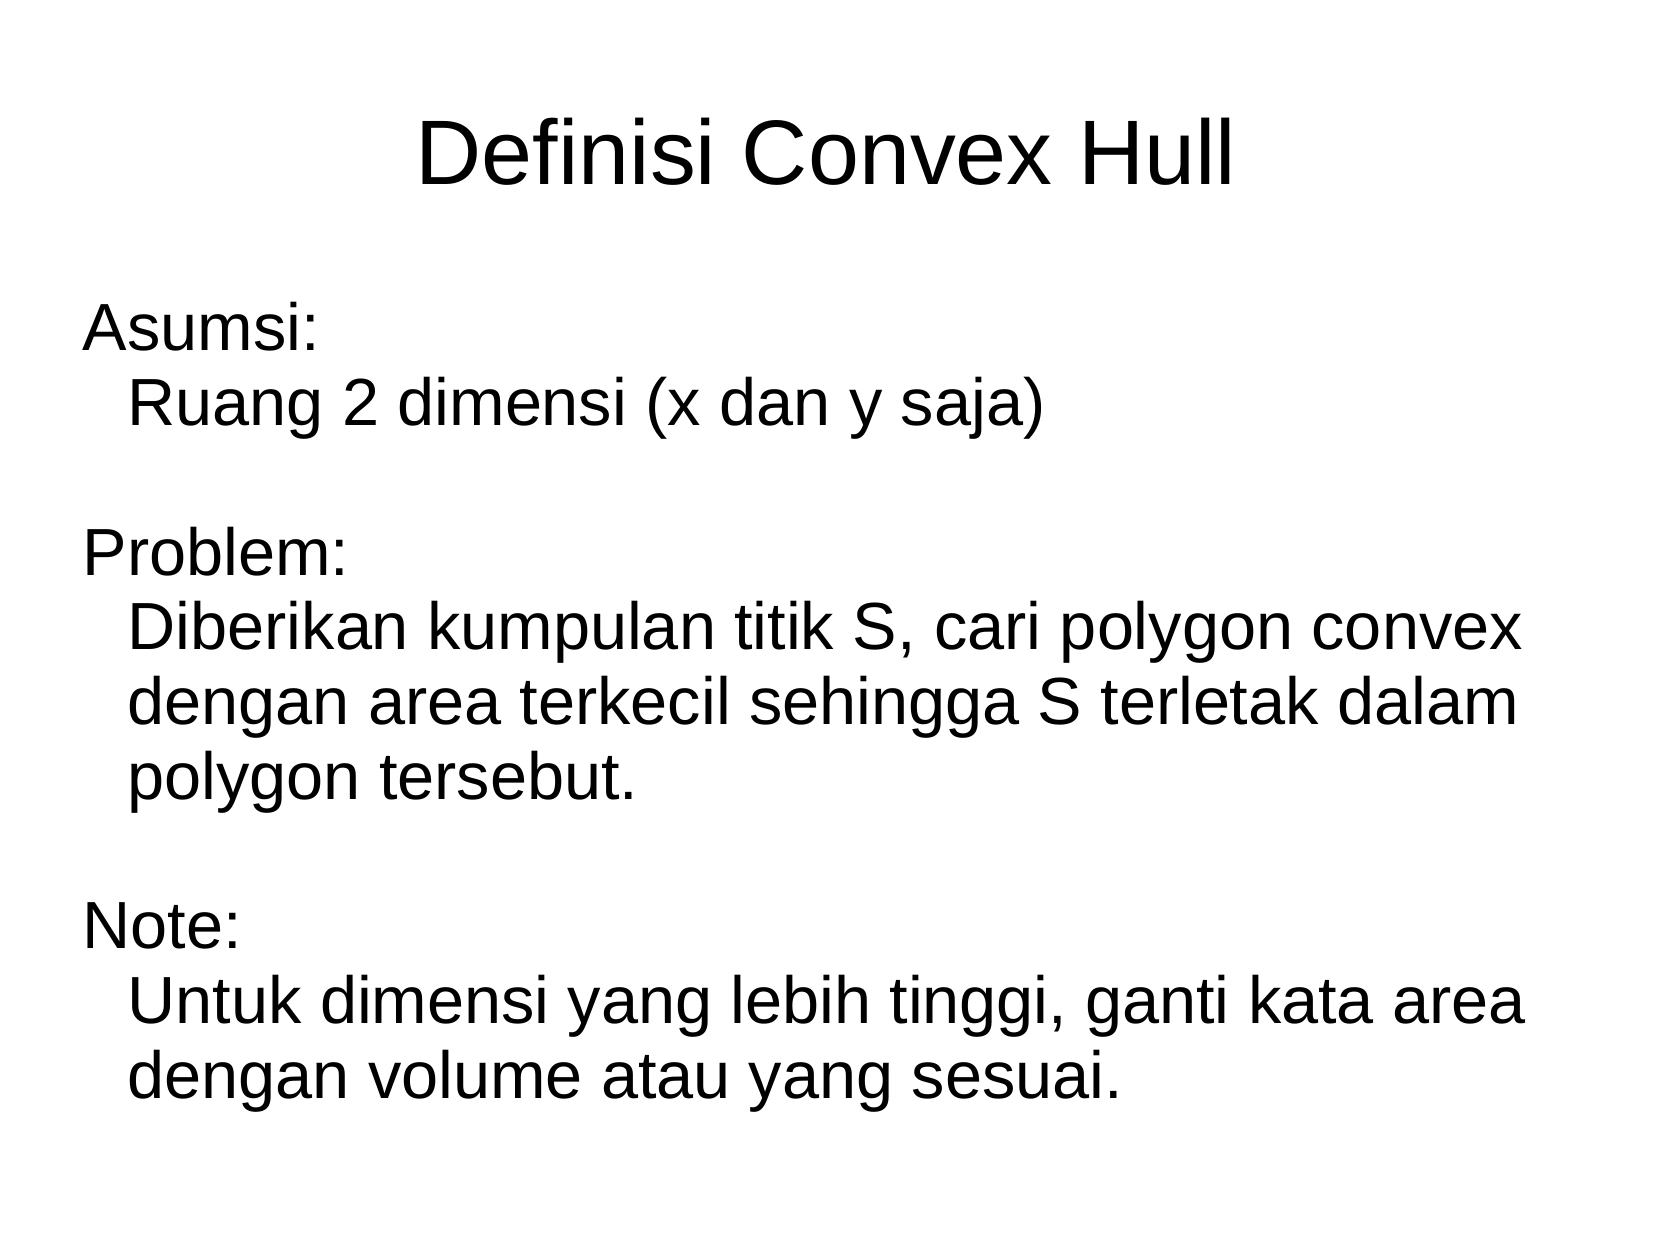

# Definisi Convex Hull
Asumsi:
Ruang 2 dimensi (x dan y saja)
Problem:
Diberikan kumpulan titik S, cari polygon convex dengan area terkecil sehingga S terletak dalam polygon tersebut.
Note:
Untuk dimensi yang lebih tinggi, ganti kata area dengan volume atau yang sesuai.